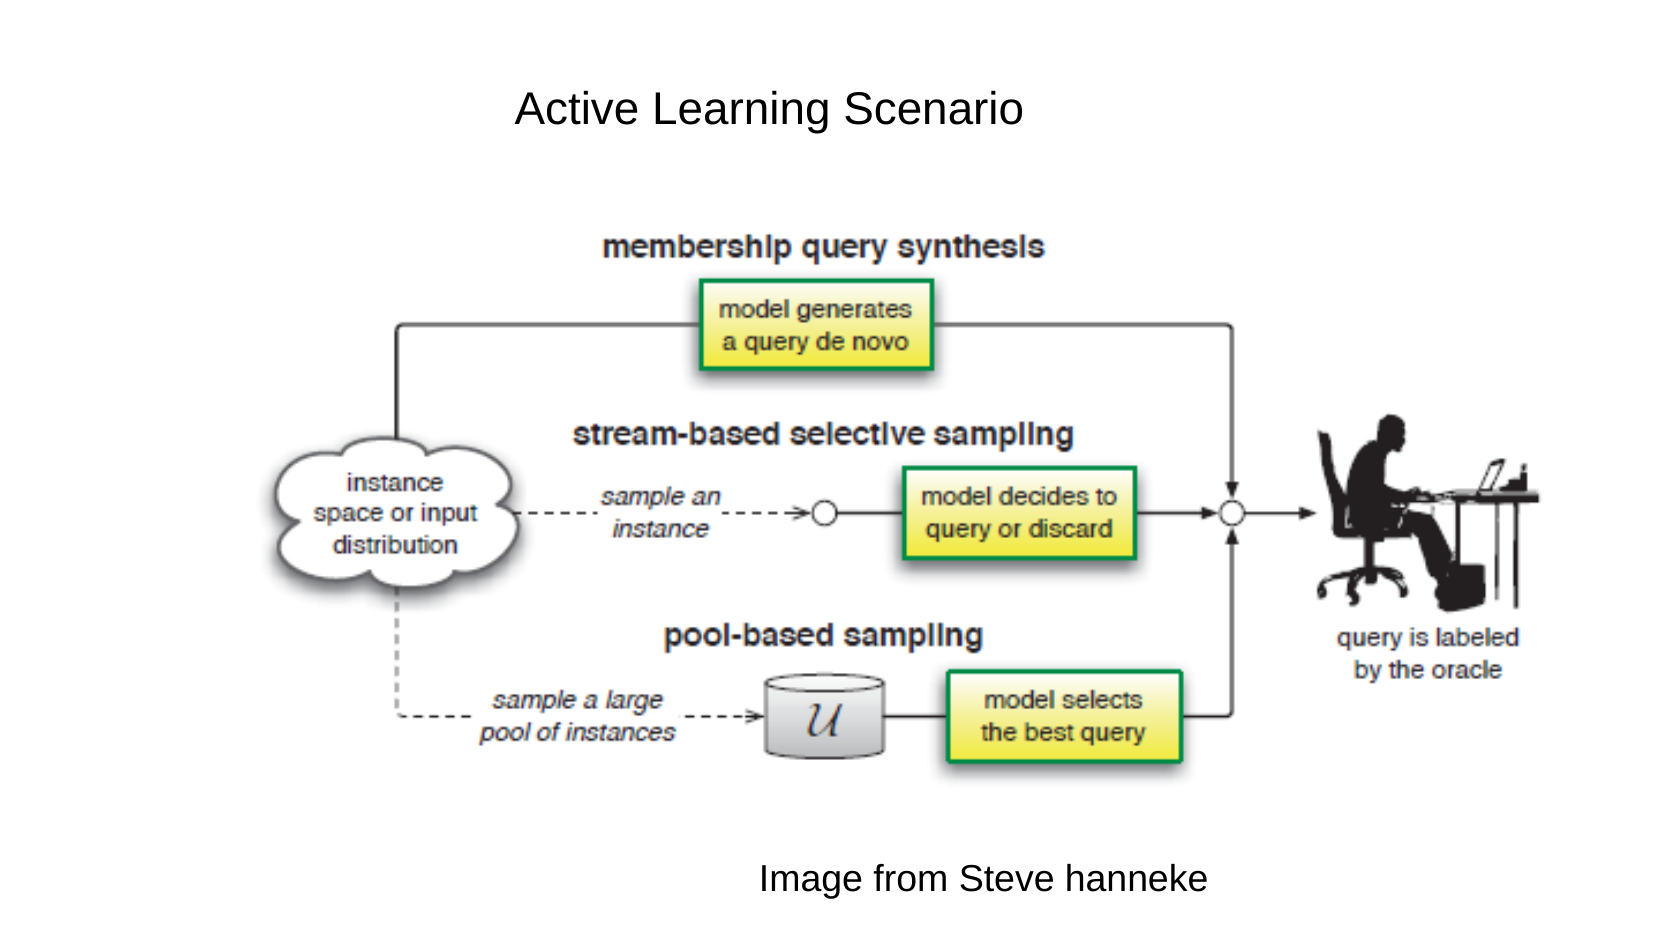

Active Learning Scenario
7
Image from Steve hanneke